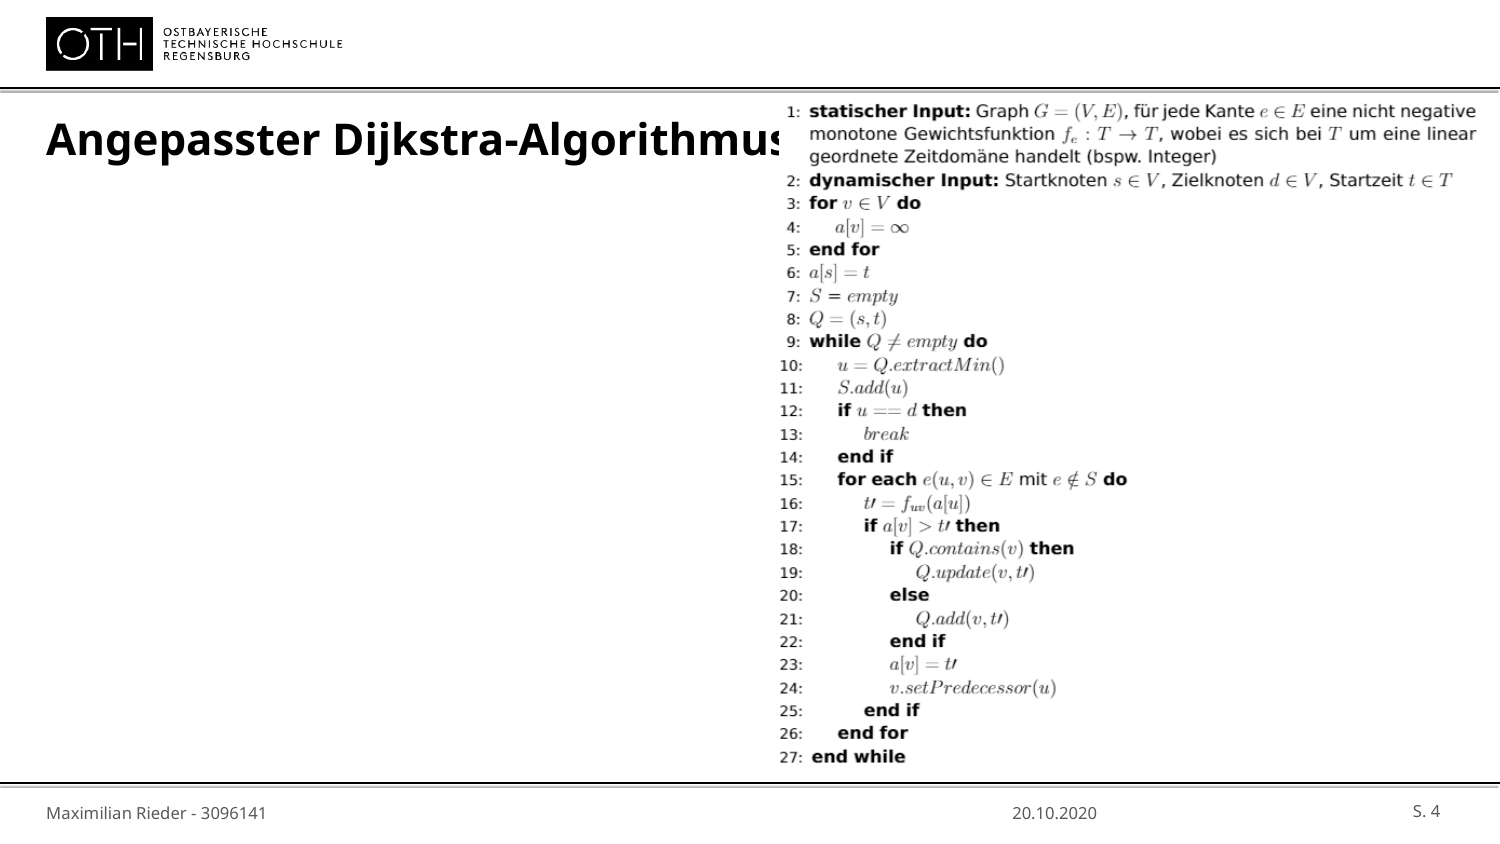

# Angepasster Dijkstra-Algorithmus
S.
Maximilian Rieder - 3096141
20.10.2020